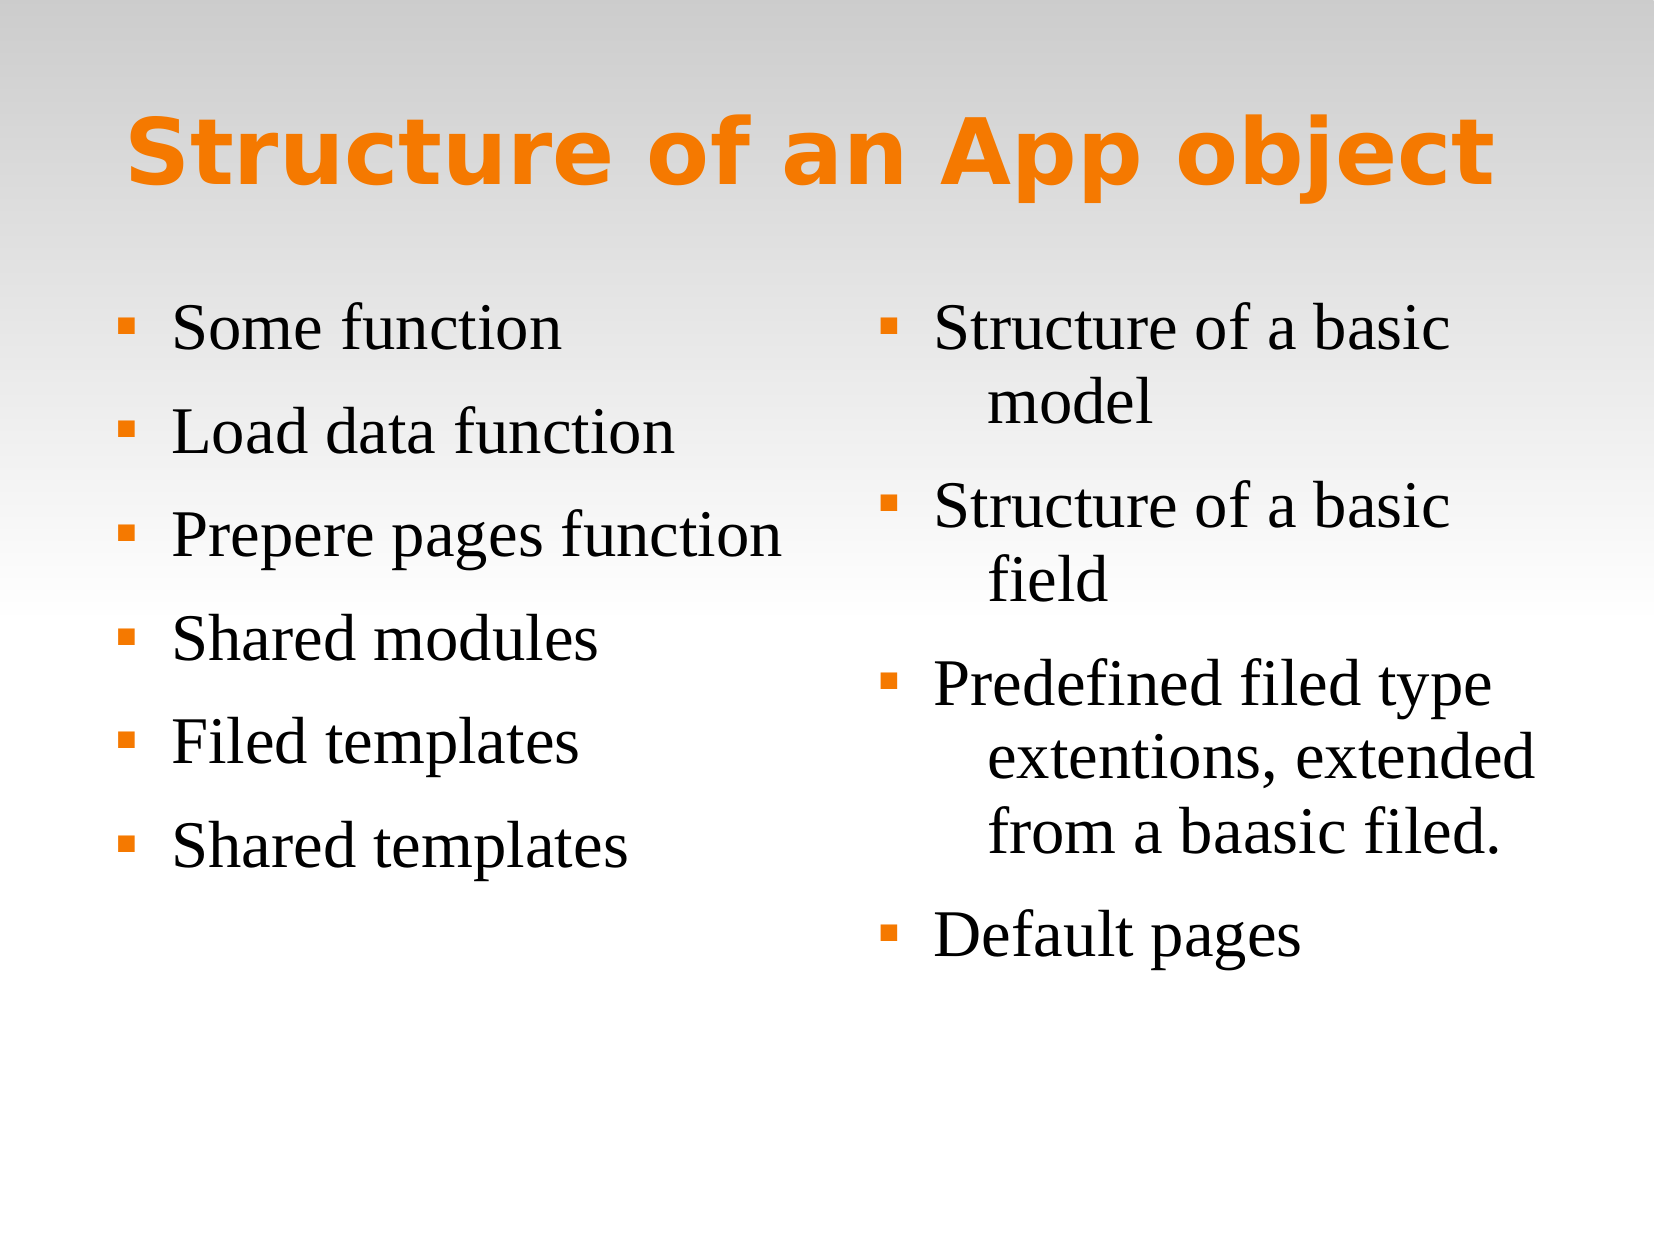

# Structure of an App object
Some function
Load data function
Prepere pages function
Shared modules
Filed templates
Shared templates
Structure of a basic model
Structure of a basic field
Predefined filed type extentions, extended from a baasic filed.
Default pages